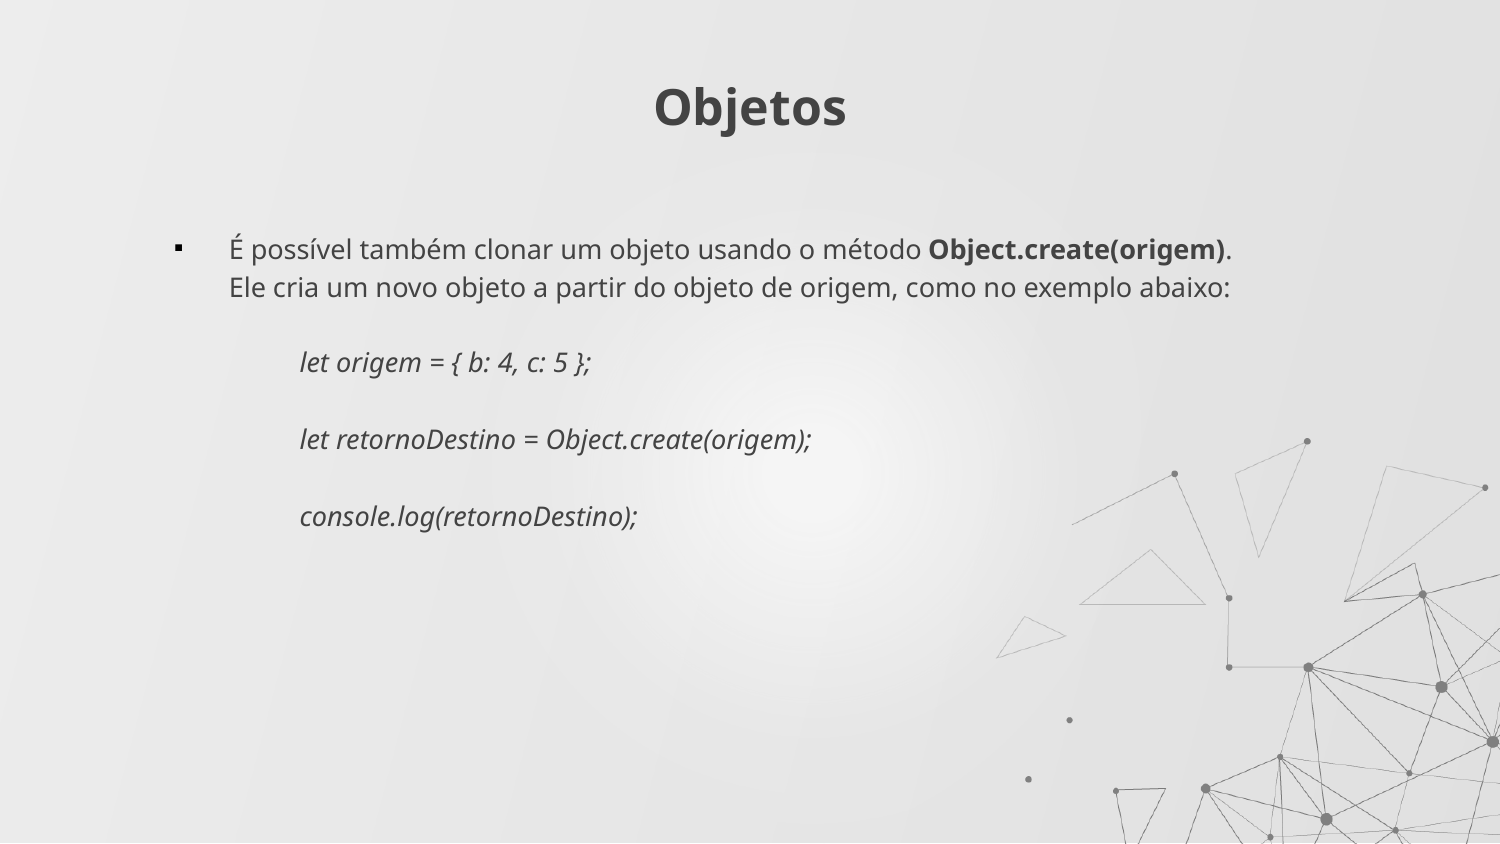

Objetos
# É possível também clonar um objeto usando o método Object.create(origem). Ele cria um novo objeto a partir do objeto de origem, como no exemplo abaixo:
let origem = { b: 4, c: 5 };
let retornoDestino = Object.create(origem);
console.log(retornoDestino);